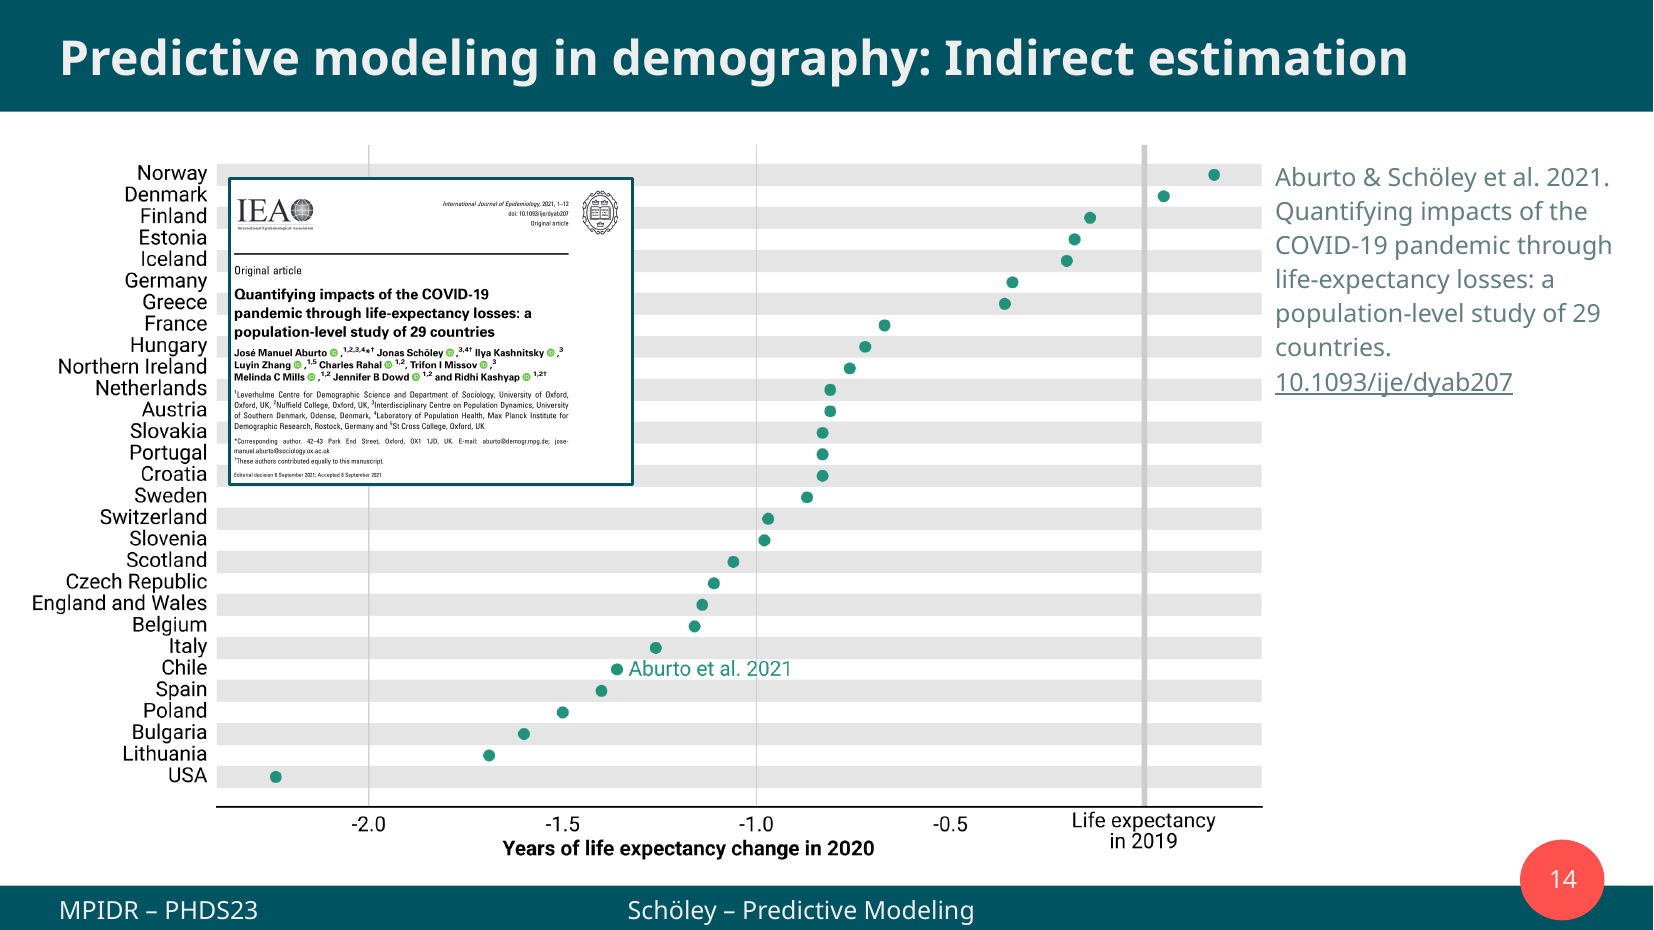

# Predictive modeling in demography: Indirect estimation
Aburto & Schöley et al. 2021. Quantifying impacts of the COVID-19 pandemic through life-expectancy losses: a population-level study of 29 countries. 10.1093/ije/dyab207
14
MPIDR – PHDS23
Schöley – Predictive Modeling